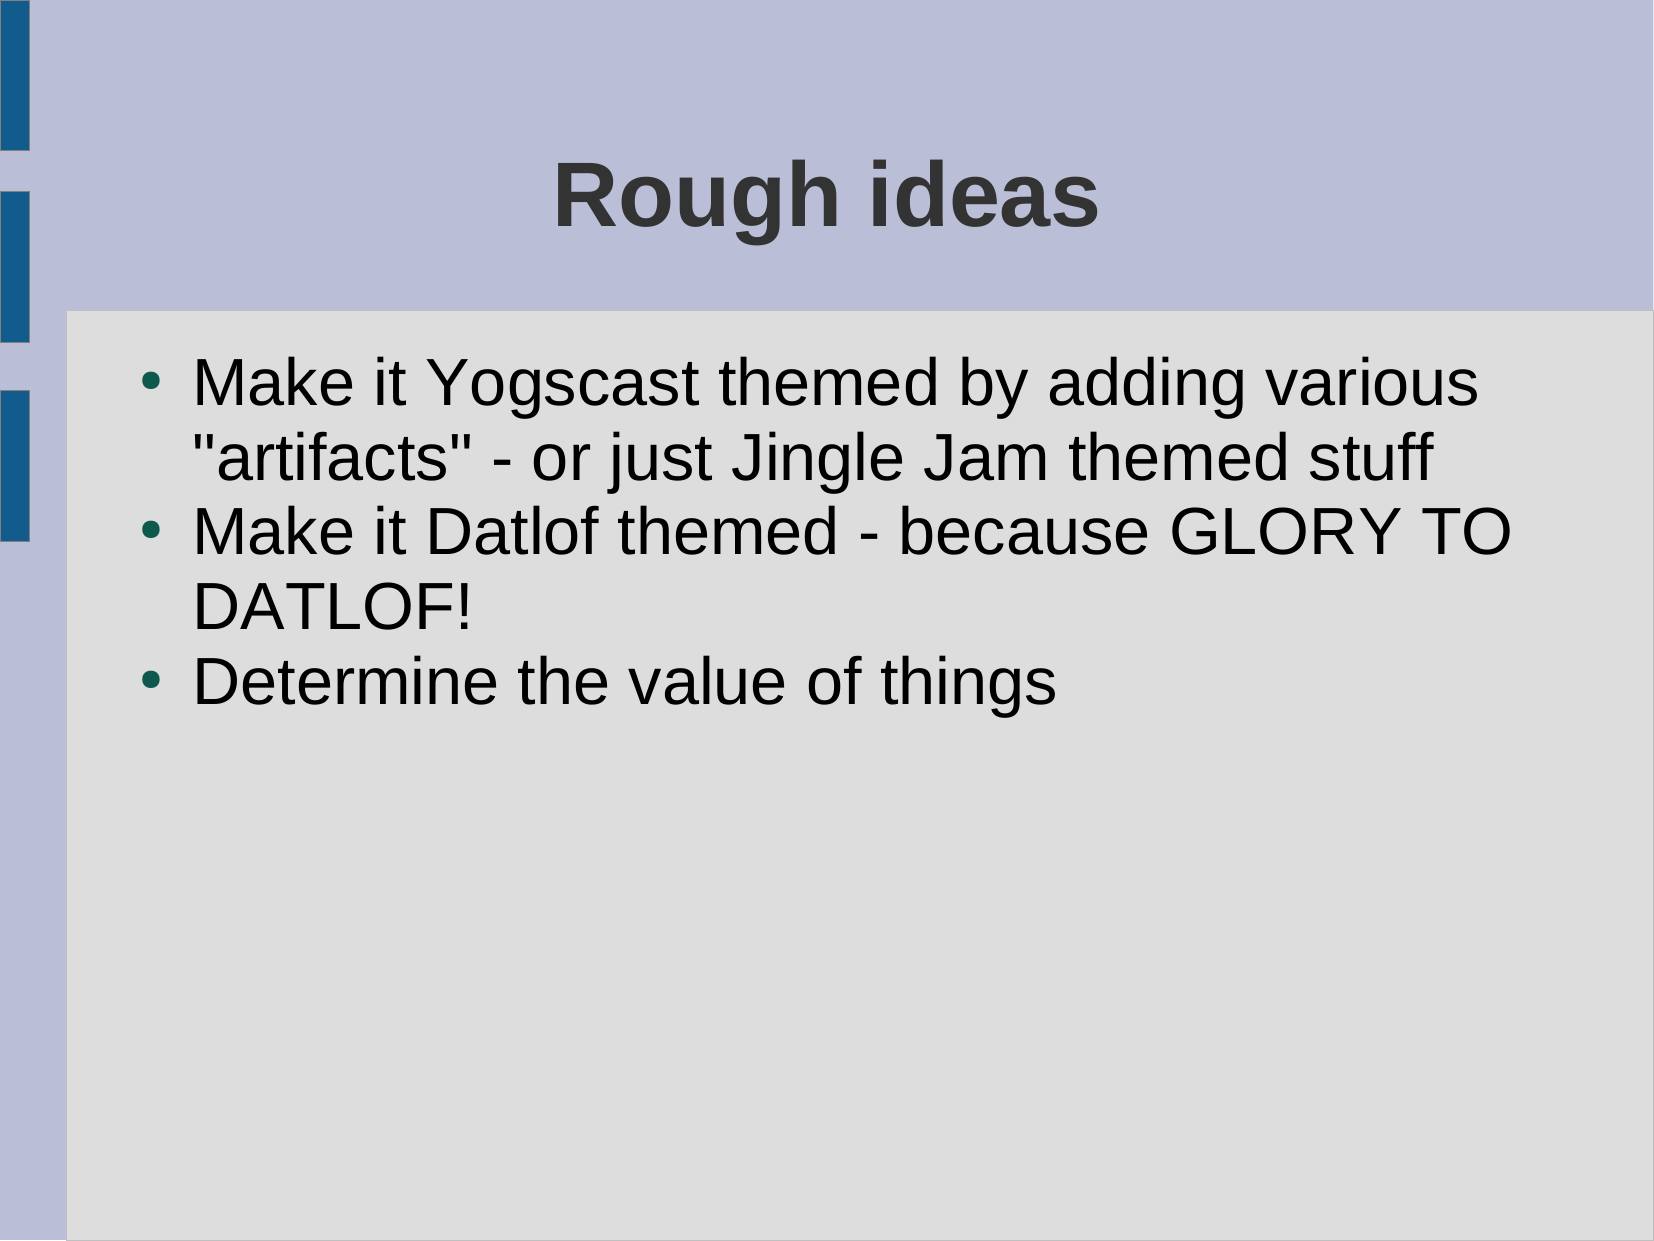

# Rough ideas
Make it Yogscast themed by adding various "artifacts" - or just Jingle Jam themed stuff
Make it Datlof themed - because GLORY TO DATLOF!
Determine the value of things